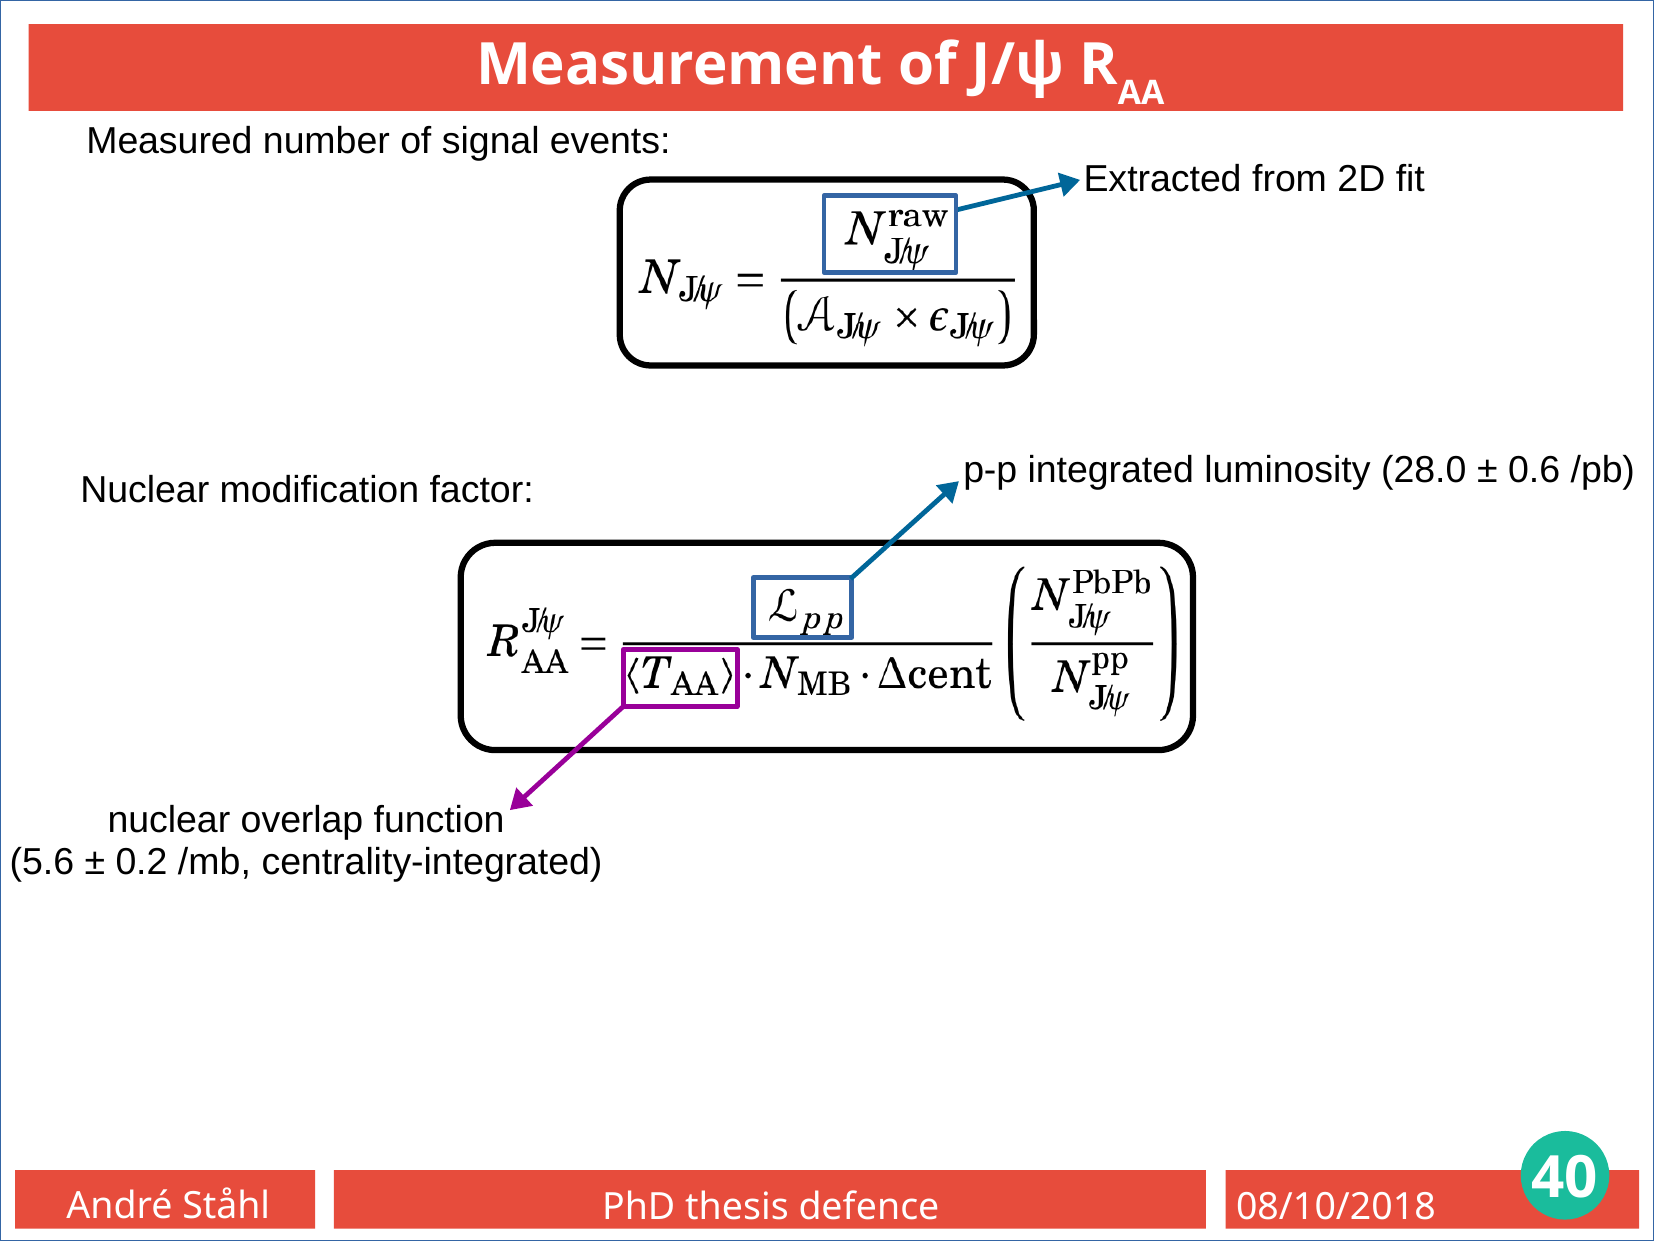

# Measurement of J/ψ RAA
Measured number of signal events:
Extracted from 2D fit
p-p integrated luminosity (28.0 ± 0.6 /pb)
Nuclear modification factor:
nuclear overlap function
(5.6 ± 0.2 /mb, centrality-integrated)
40
08/10/2018